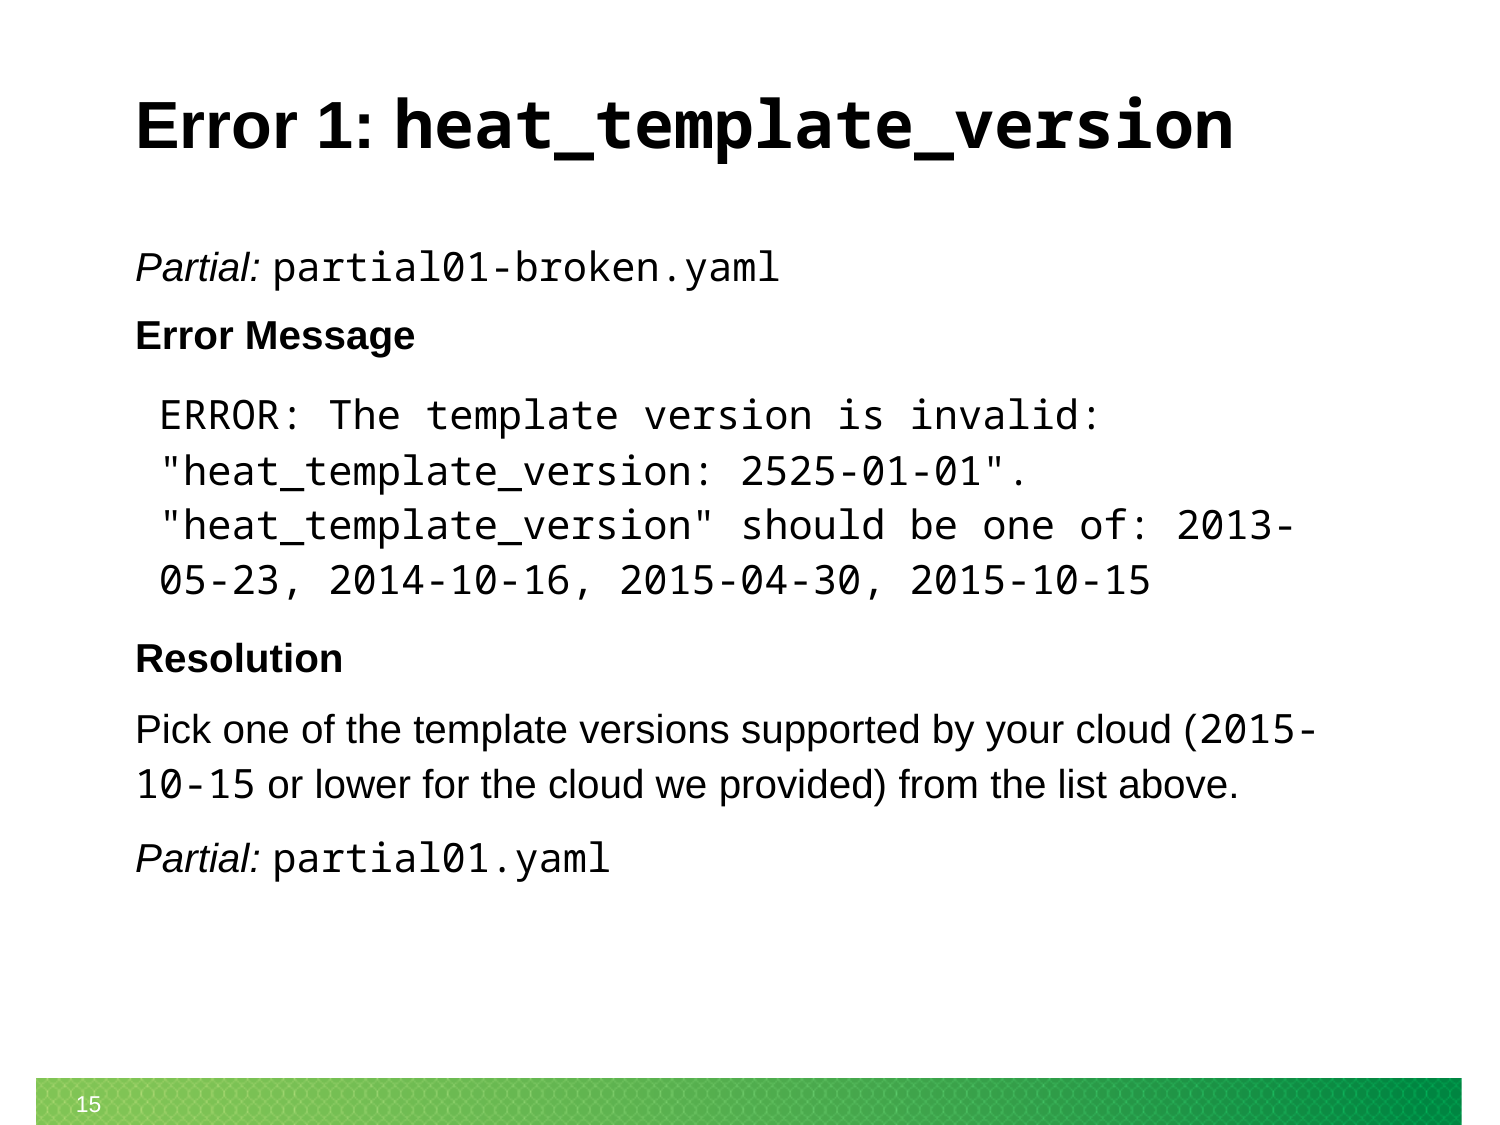

# Error 1: heat_template_version
Partial: partial01-broken.yaml
Error Message
ERROR: The template version is invalid: "heat_template_version: 2525-01-01". "heat_template_version" should be one of: 2013-05-23, 2014-10-16, 2015-04-30, 2015-10-15
Resolution
Pick one of the template versions supported by your cloud (2015-10-15 or lower for the cloud we provided) from the list above.
Partial: partial01.yaml